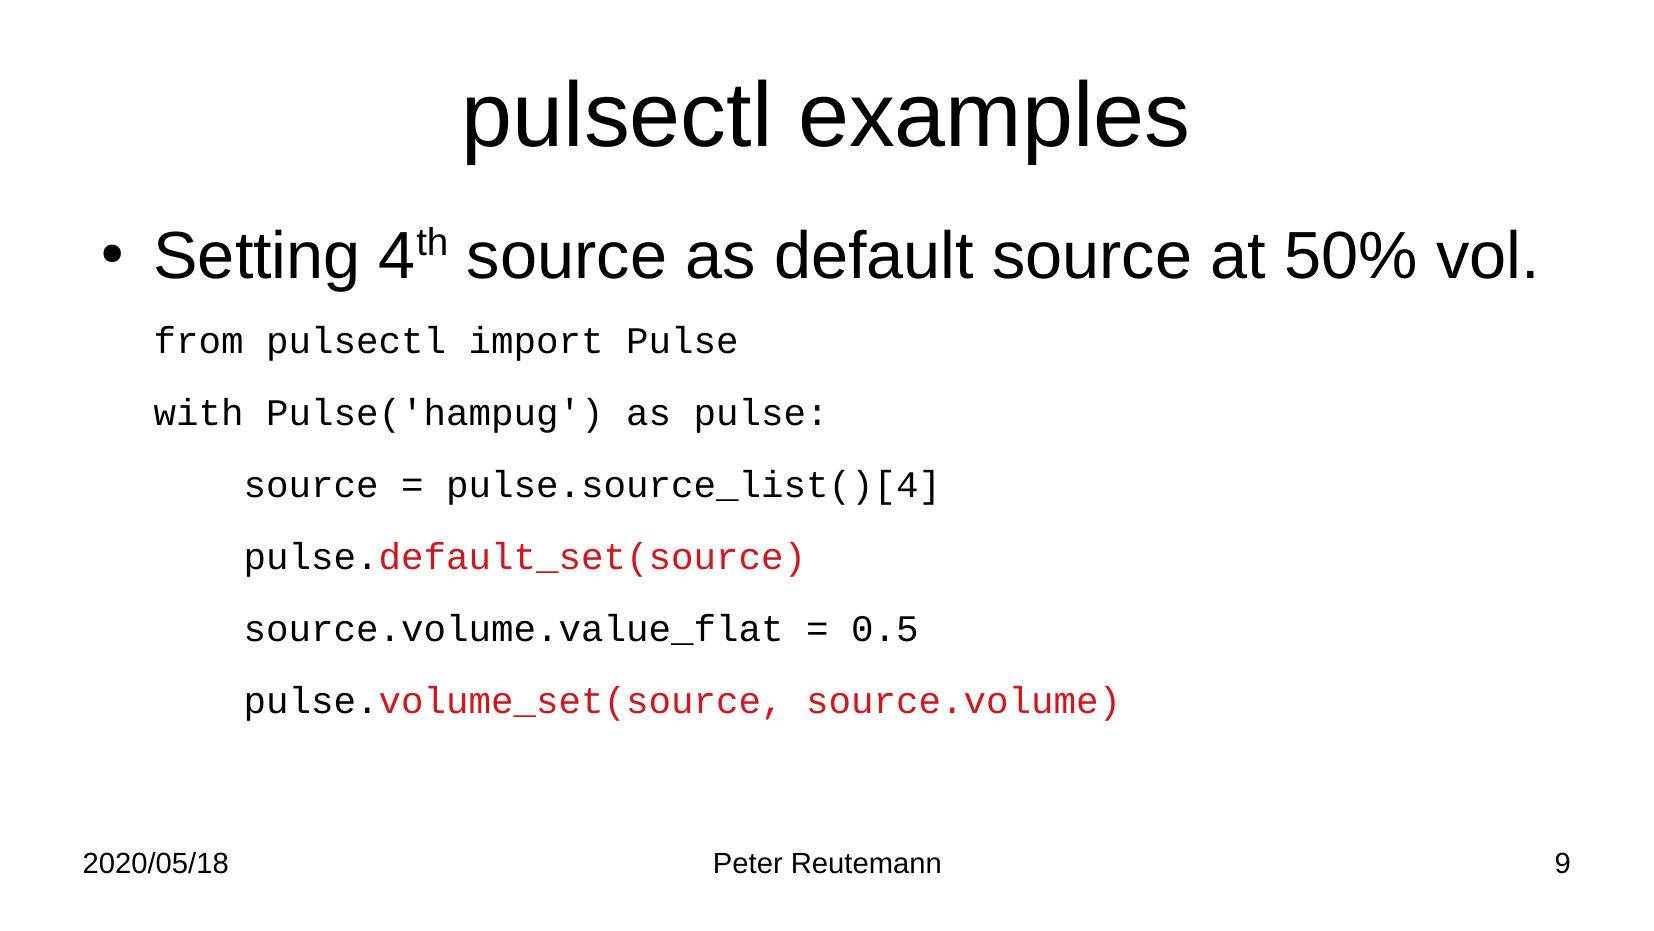

# pulsectl examples
Setting 4th source as default source at 50% vol.
from pulsectl import Pulse
with Pulse('hampug') as pulse:
 source = pulse.source_list()[4]
 pulse.default_set(source)
 source.volume.value_flat = 0.5
 pulse.volume_set(source, source.volume)
2020/05/18
Peter Reutemann
9